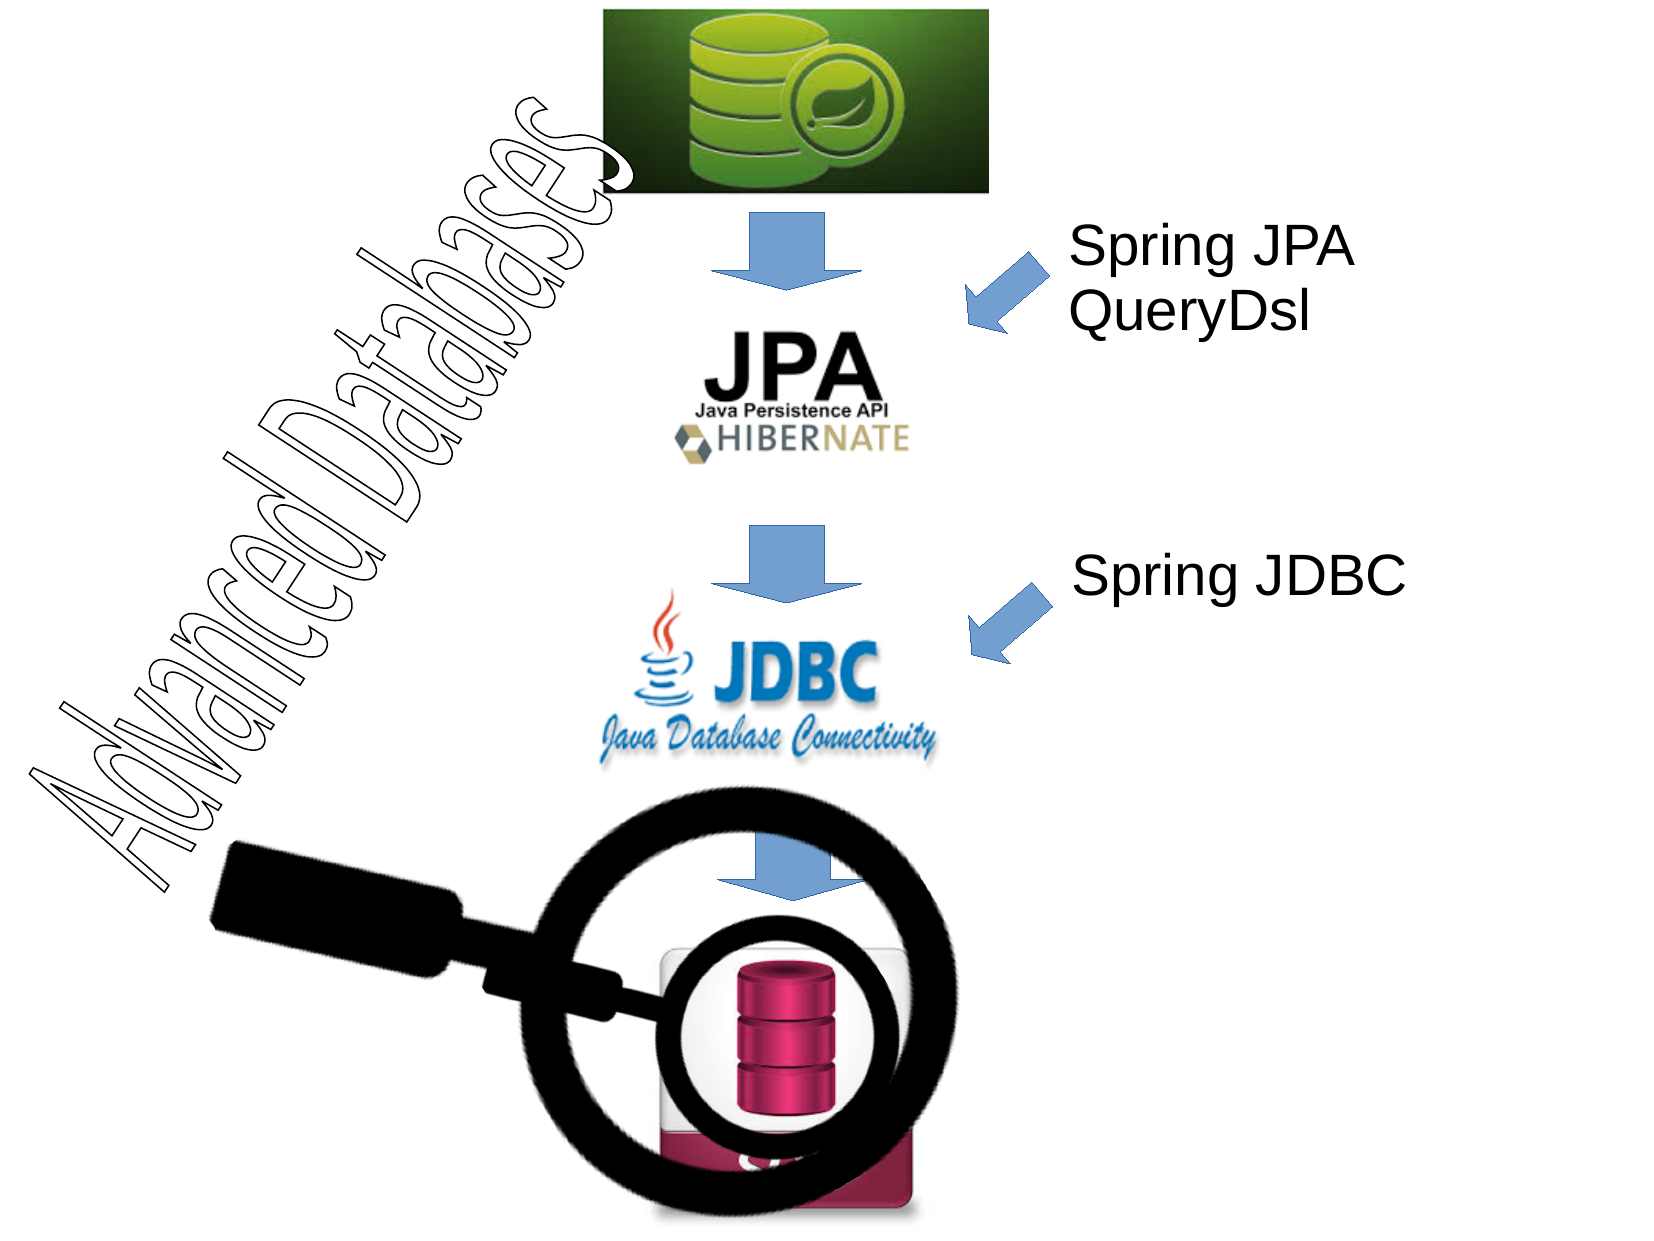

Spring JPA
QueryDsl
Advanced Databases
Spring JDBC